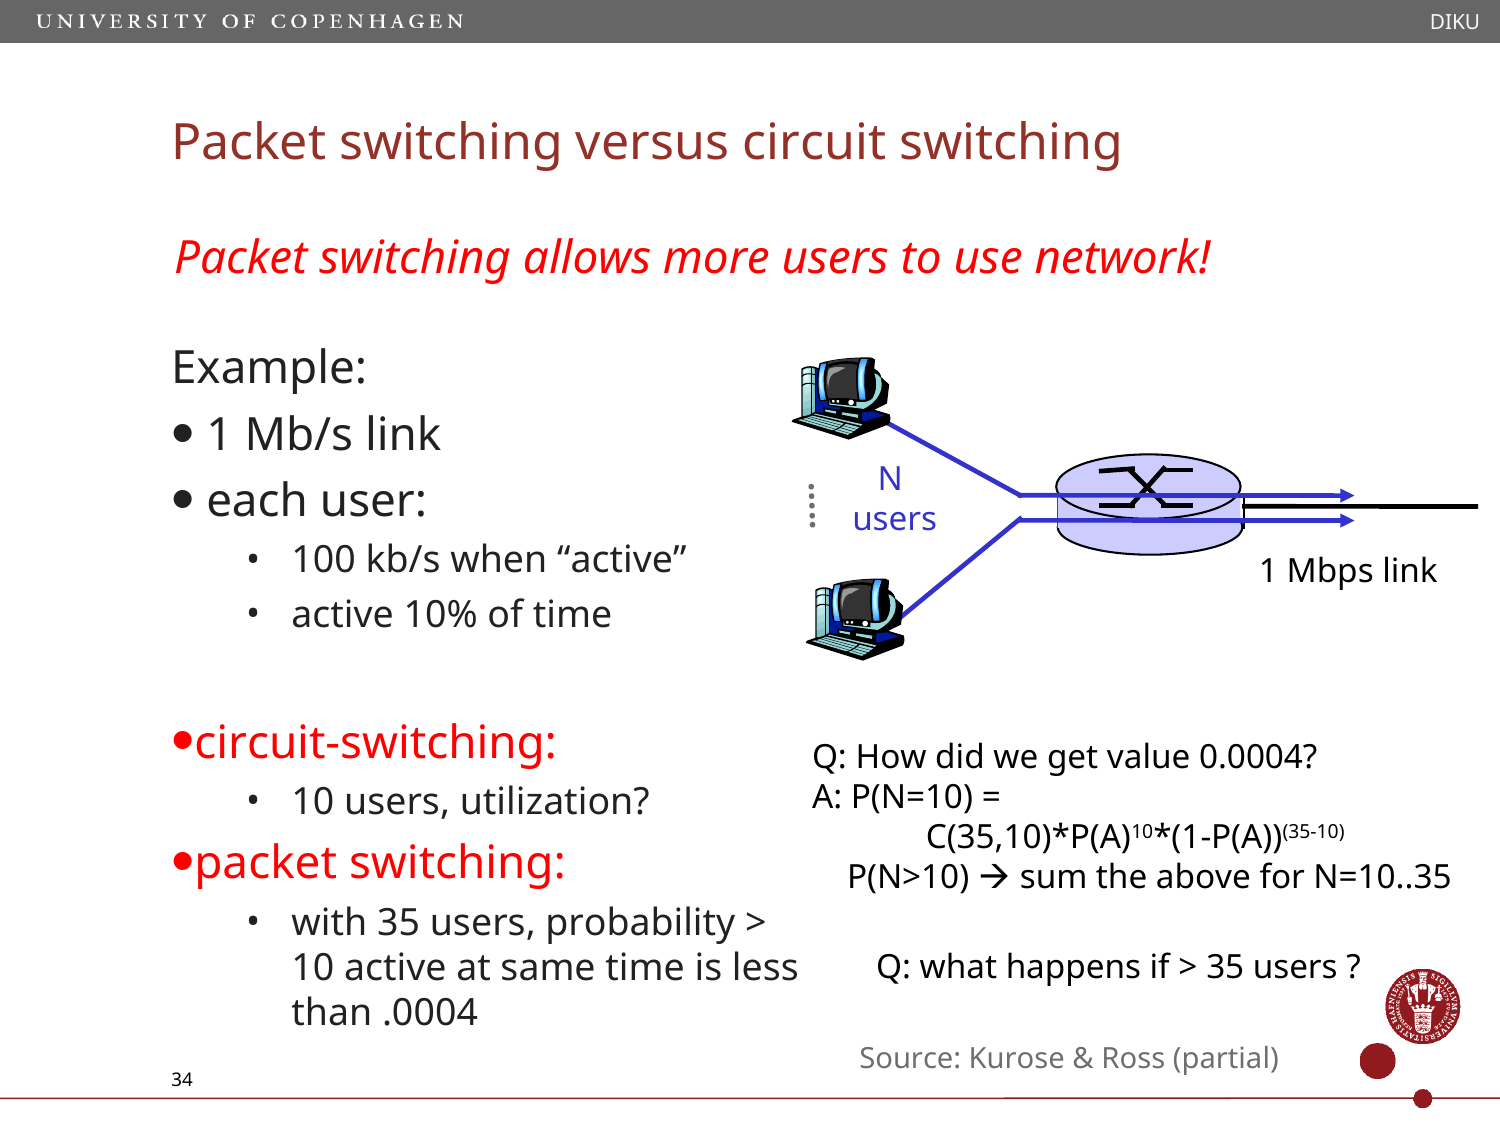

DIKU
Packet switching versus circuit switching
Packet switching allows more users to use network!
Example:
 1 Mb/s link
 each user:
100 kb/s when “active”
active 10% of time
circuit-switching:
10 users, utilization?
packet switching:
with 35 users, probability > 10 active at same time is less than .0004
N
users
…..
1 Mbps link
Q: How did we get value 0.0004?
A: P(N=10) =
 C(35,10)*P(A)10*(1-P(A))(35-10)
 P(N>10)  sum the above for N=10..35
Q: what happens if > 35 users ?
Source: Kurose & Ross (partial)